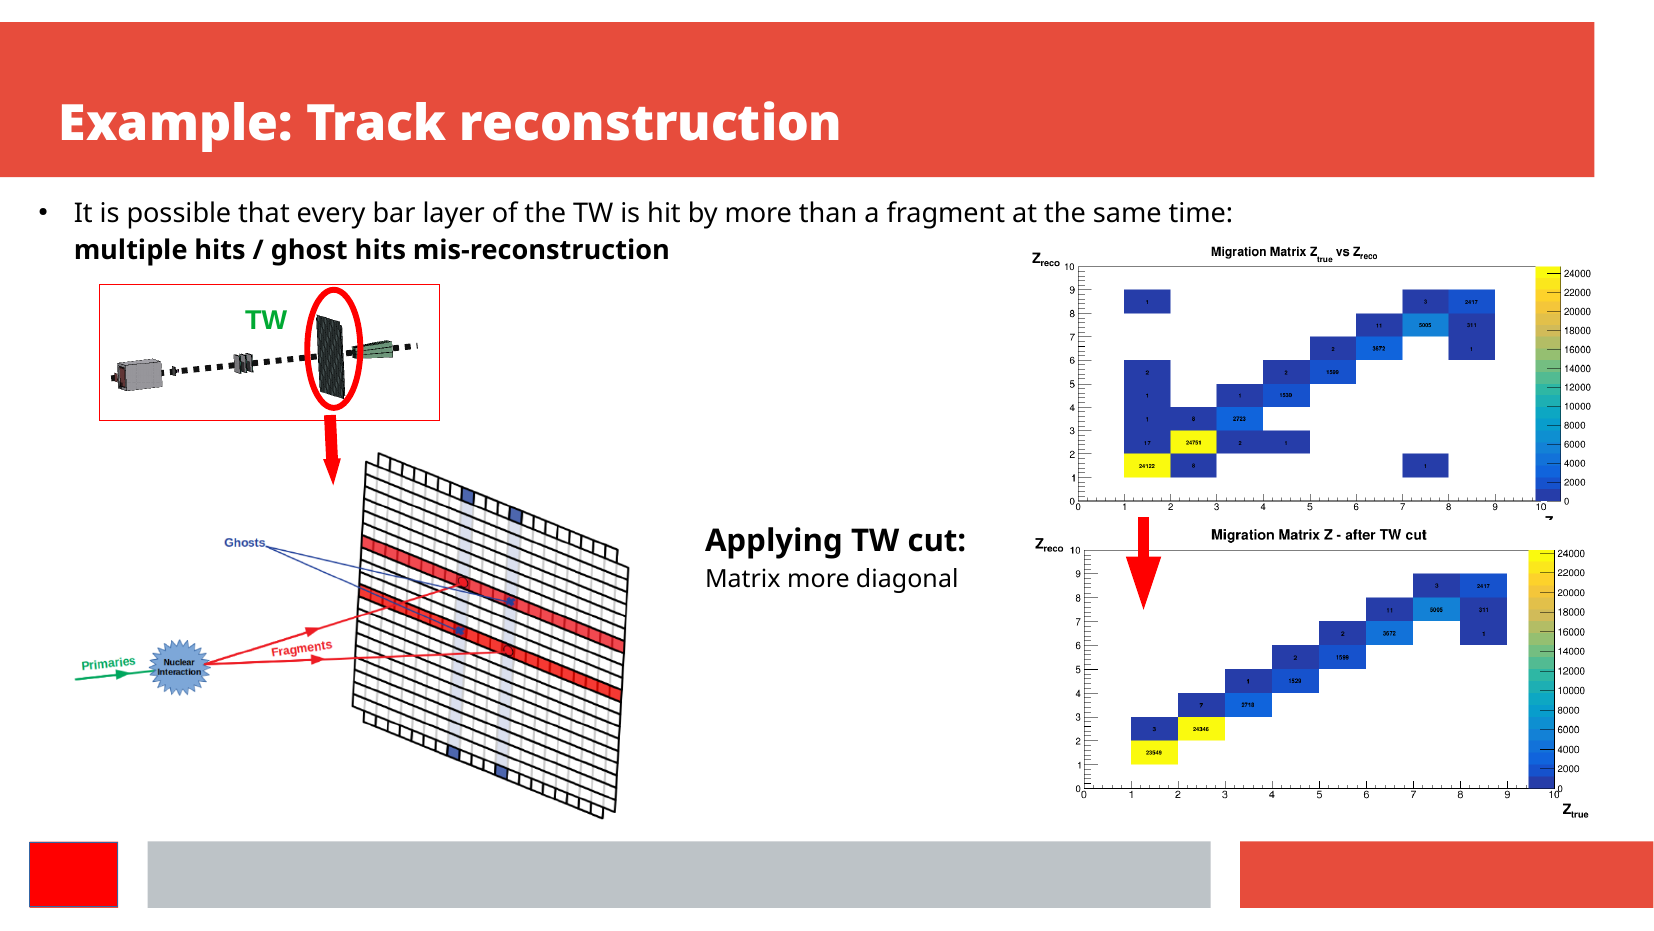

# Example: Track reconstruction
It is possible that every bar layer of the TW is hit by more than a fragment at the same time:
multiple hits / ghost hits mis-reconstruction
TW
Applying TW cut:
Matrix more diagonal
23